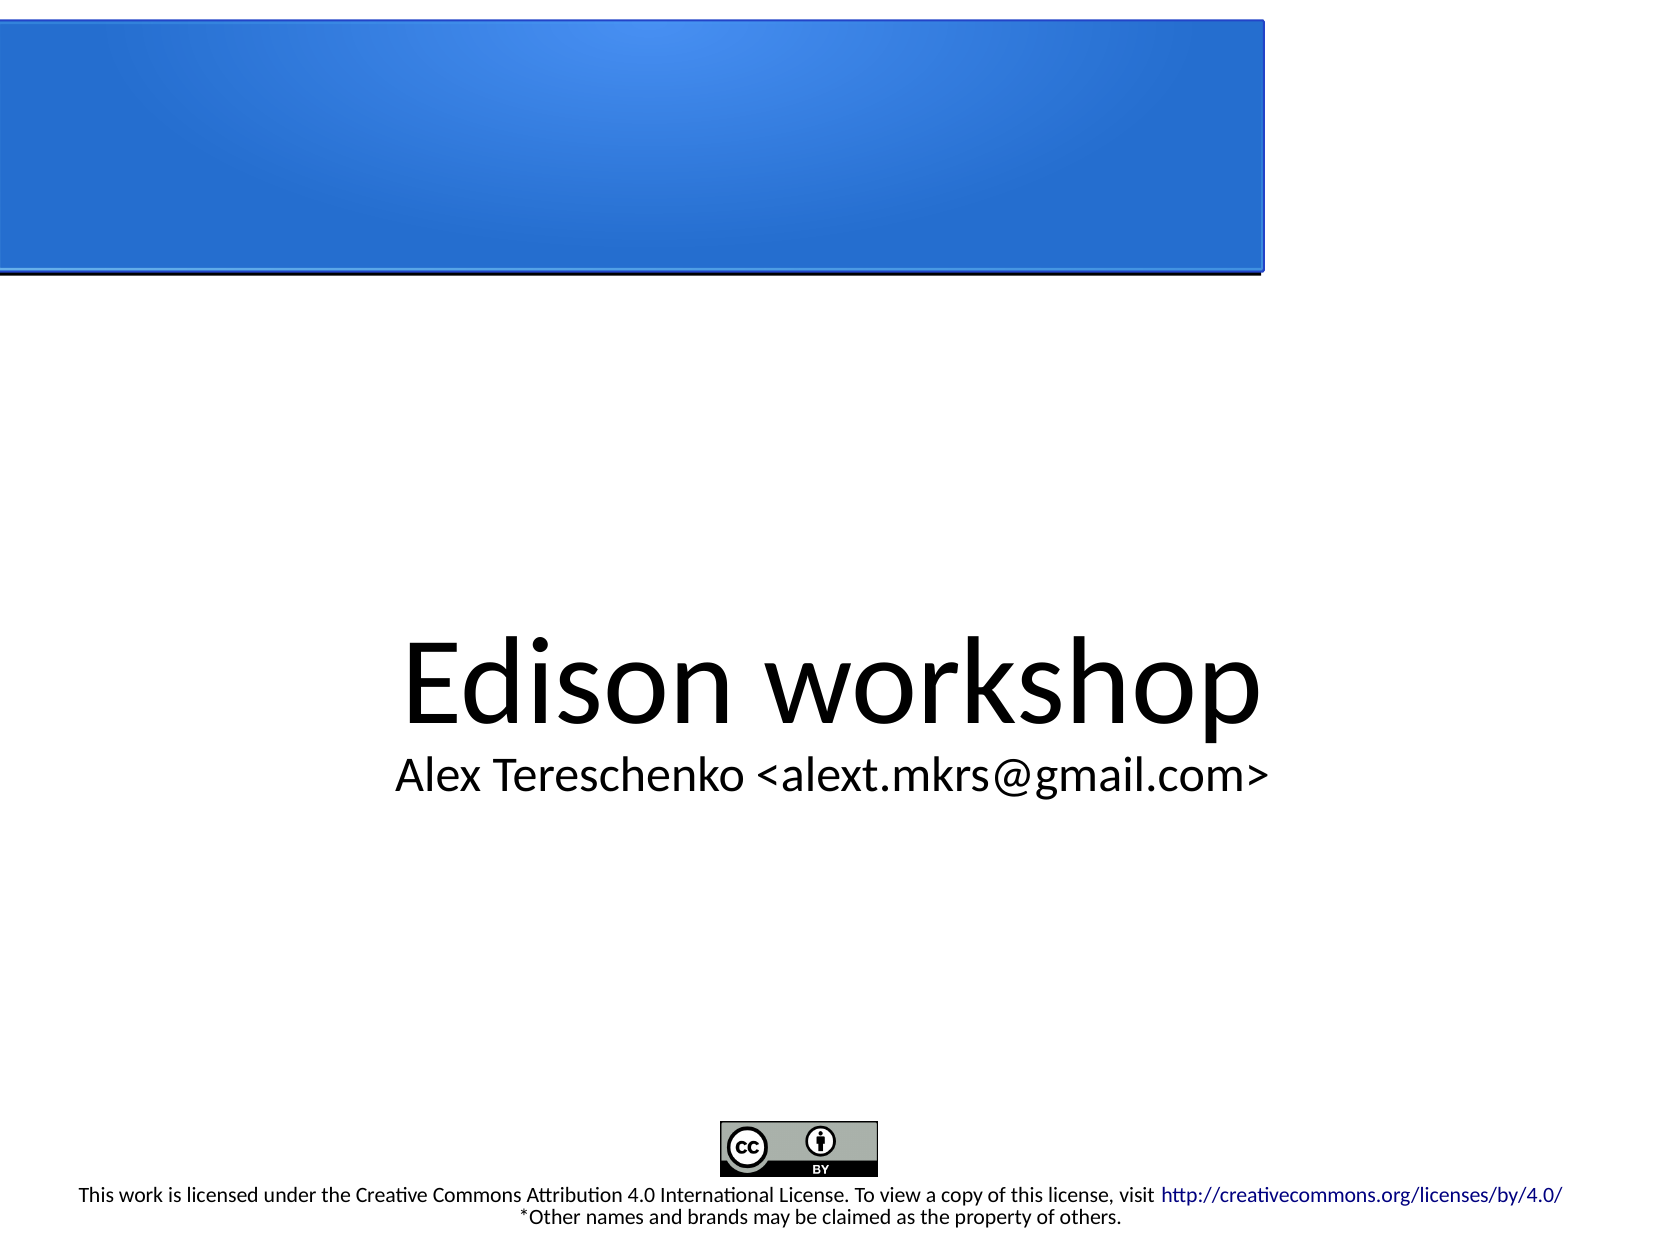

# Edison workshop
Alex Tereschenko <alext.mkrs@gmail.com>
This work is licensed under the Creative Commons Attribution 4.0 International License. To view a copy of this license, visit http://creativecommons.org/licenses/by/4.0/
*Other names and brands may be claimed as the property of others.